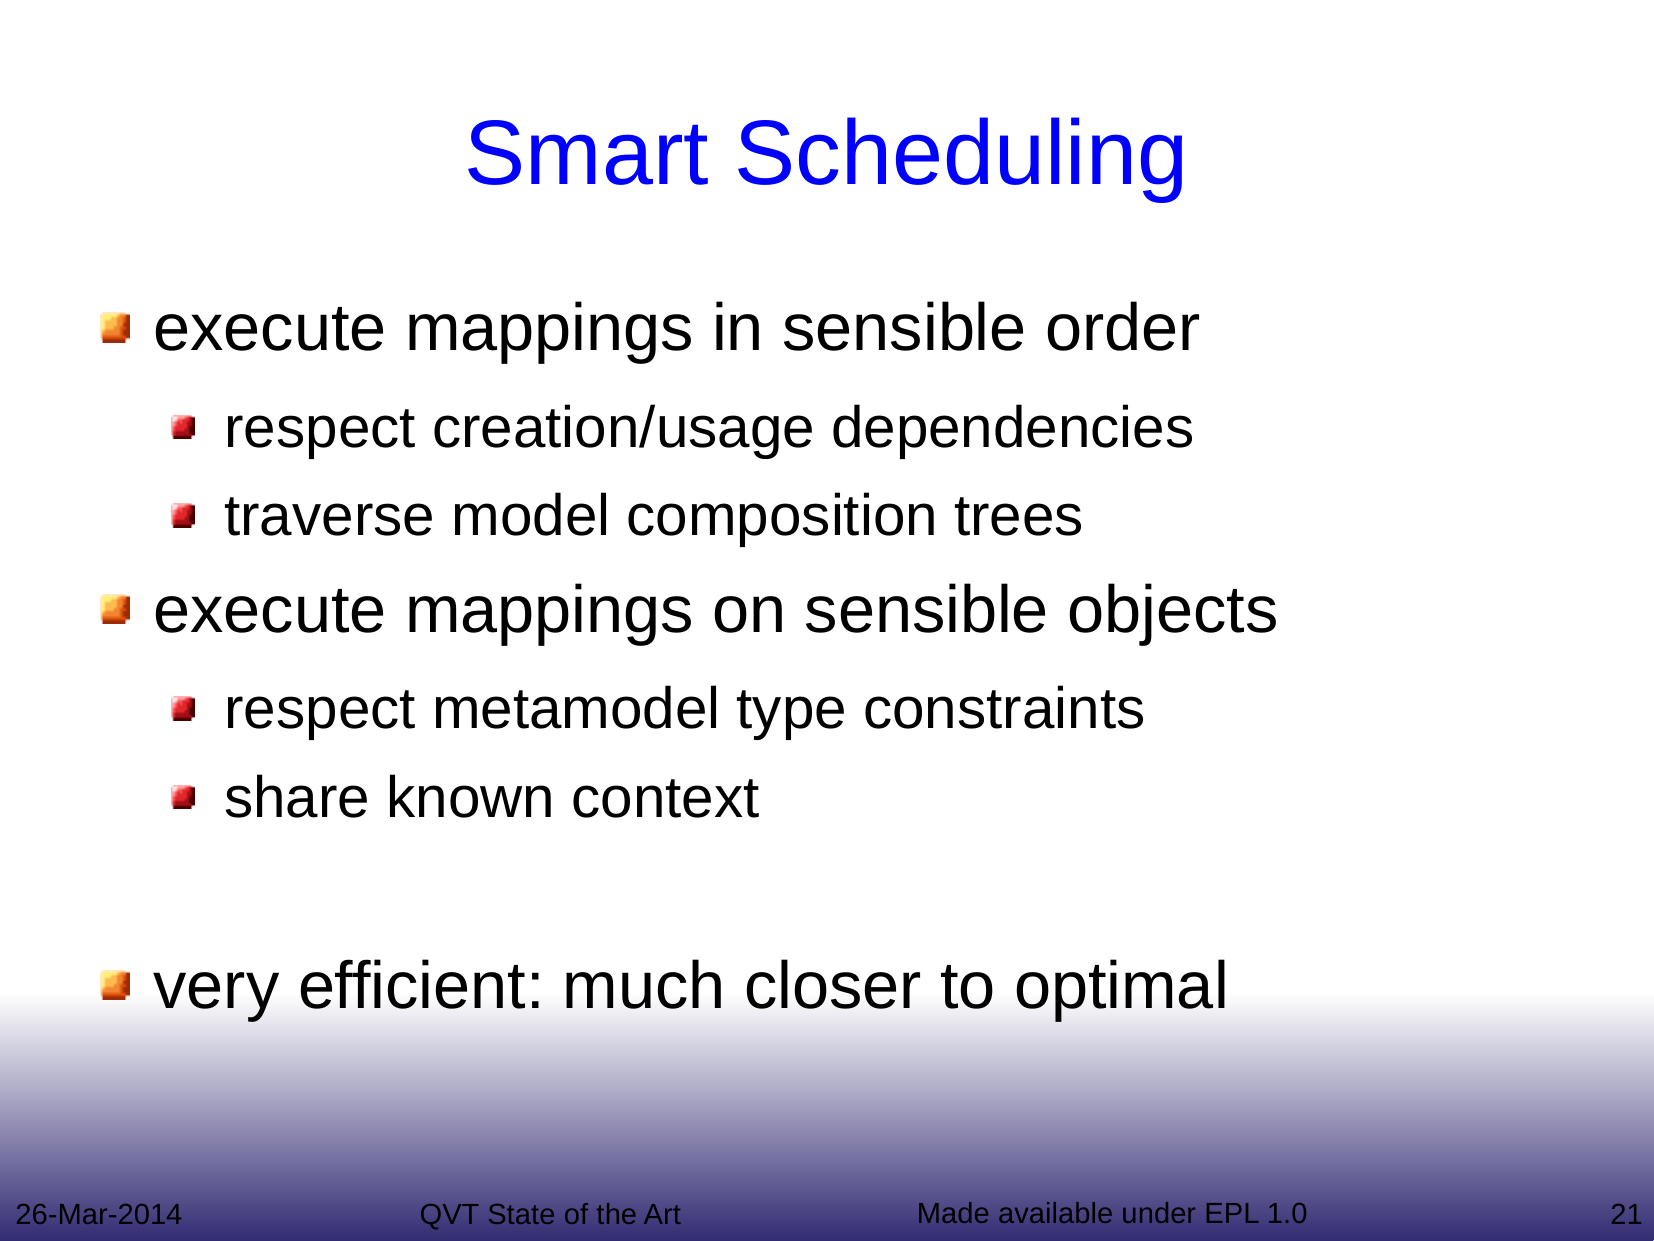

# Smart Scheduling
execute mappings in sensible order
respect creation/usage dependencies
traverse model composition trees
execute mappings on sensible objects
respect metamodel type constraints
share known context
very efficient: much closer to optimal
26-Mar-2014
QVT State of the Art
21